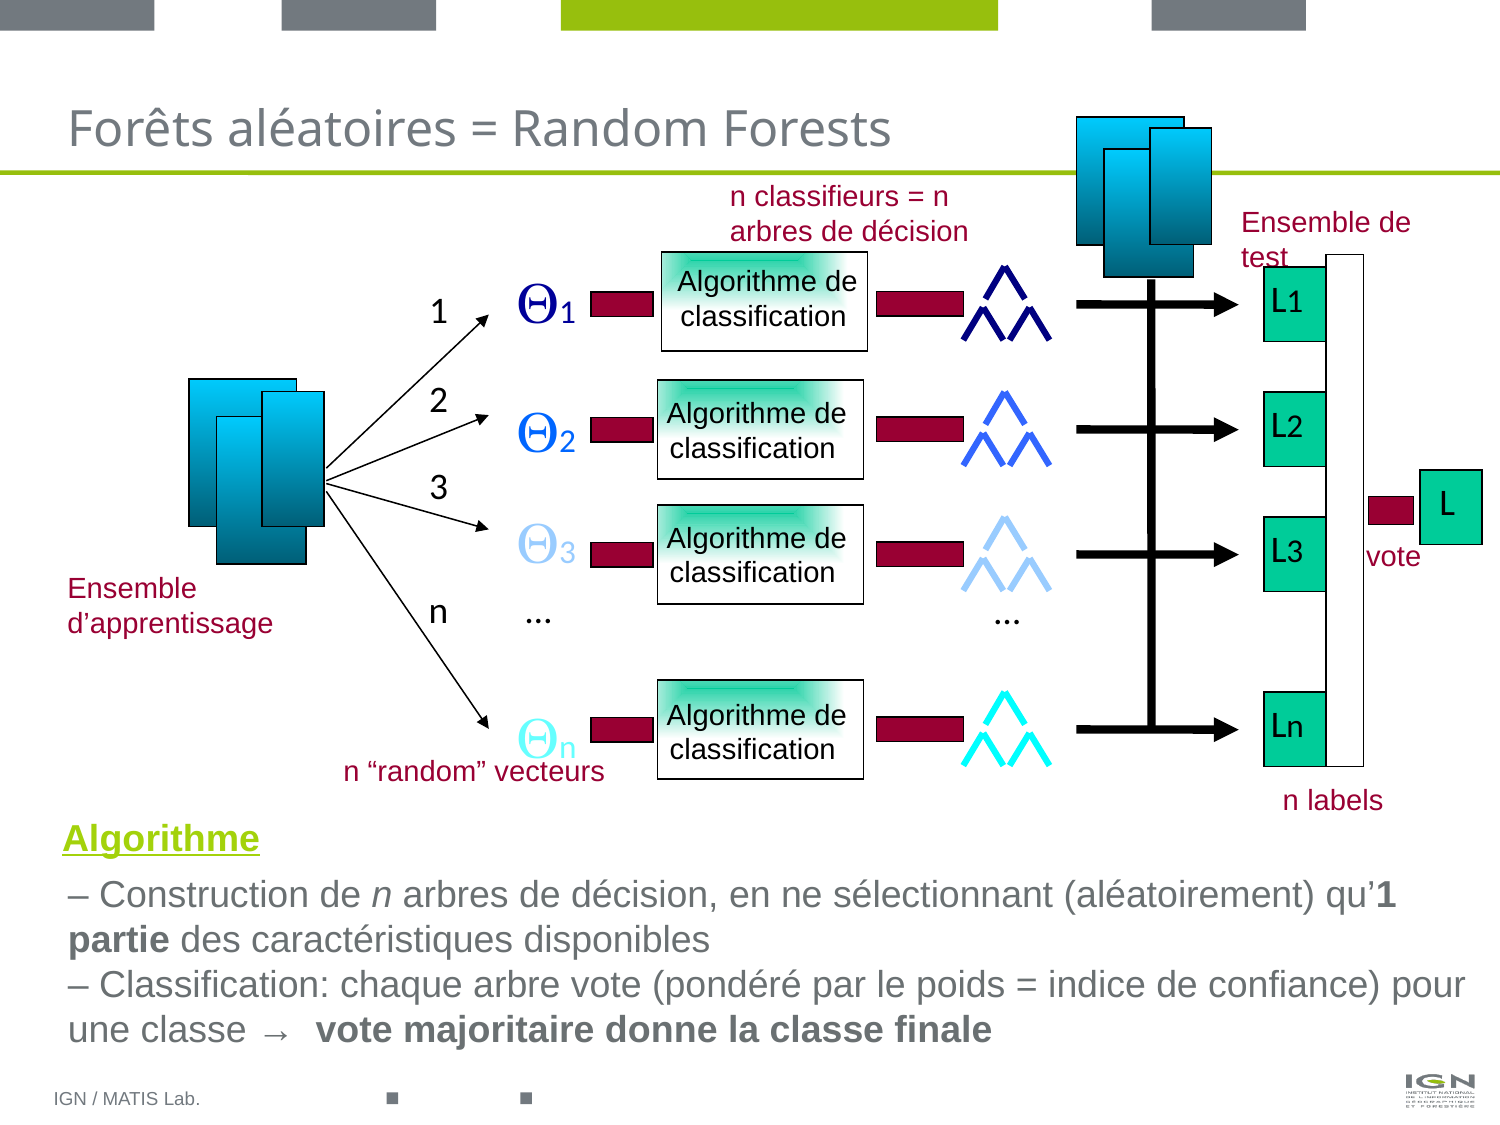

Forêts aléatoires = Random Forests
n classifieurs = n arbres de décision
Ensemble de test
1
Algorithme de classification
L1
1
2
2
Algorithme de classification
L2
3
L
3
Algorithme de classification
L3
vote
Ensemble d’apprentissage
n
…
…
Algorithme de classification
n
Ln
n “random” vecteurs
n labels
Algorithme
– Construction de n arbres de décision, en ne sélectionnant (aléatoirement) qu’1 partie des caractéristiques disponibles
– Classification: chaque arbre vote (pondéré par le poids = indice de confiance) pour une classe → vote majoritaire donne la classe finale
IGN / MATIS Lab.